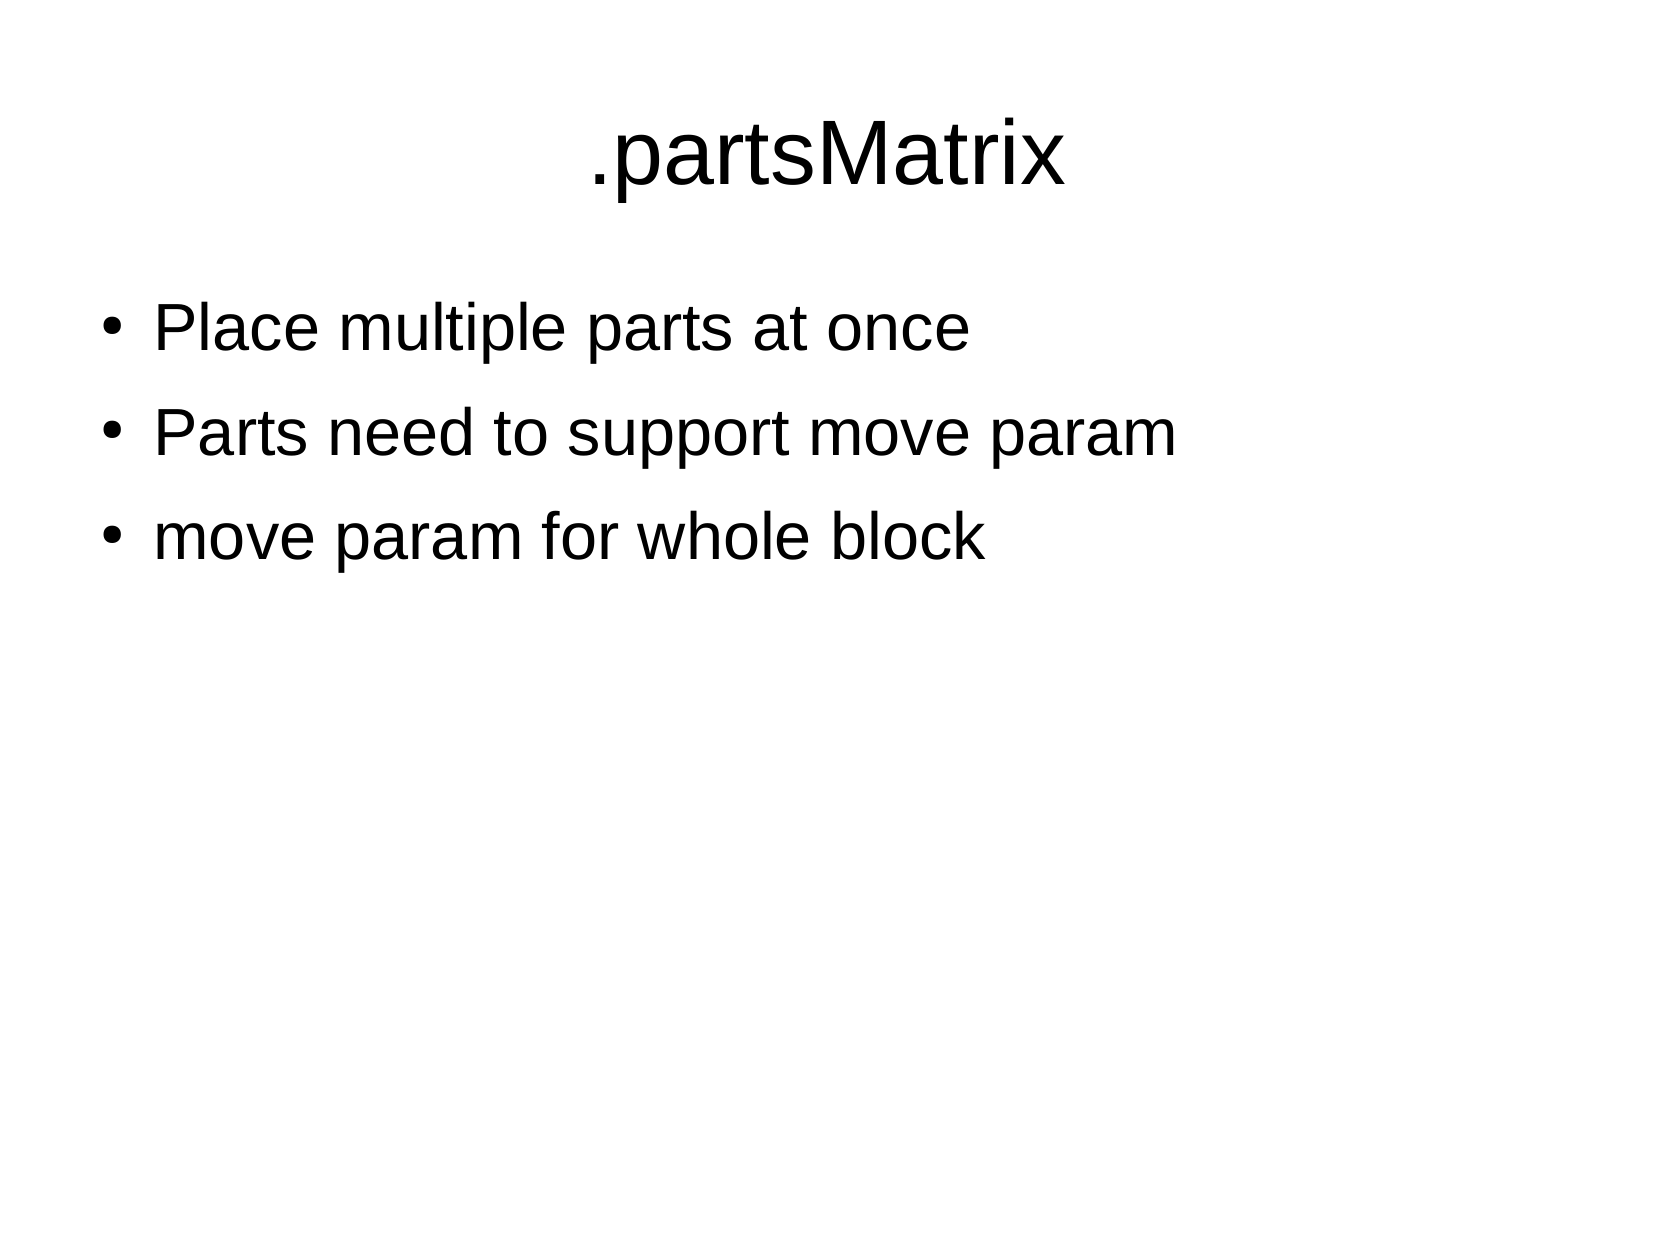

# .partsMatrix
Place multiple parts at once
Parts need to support move param
move param for whole block